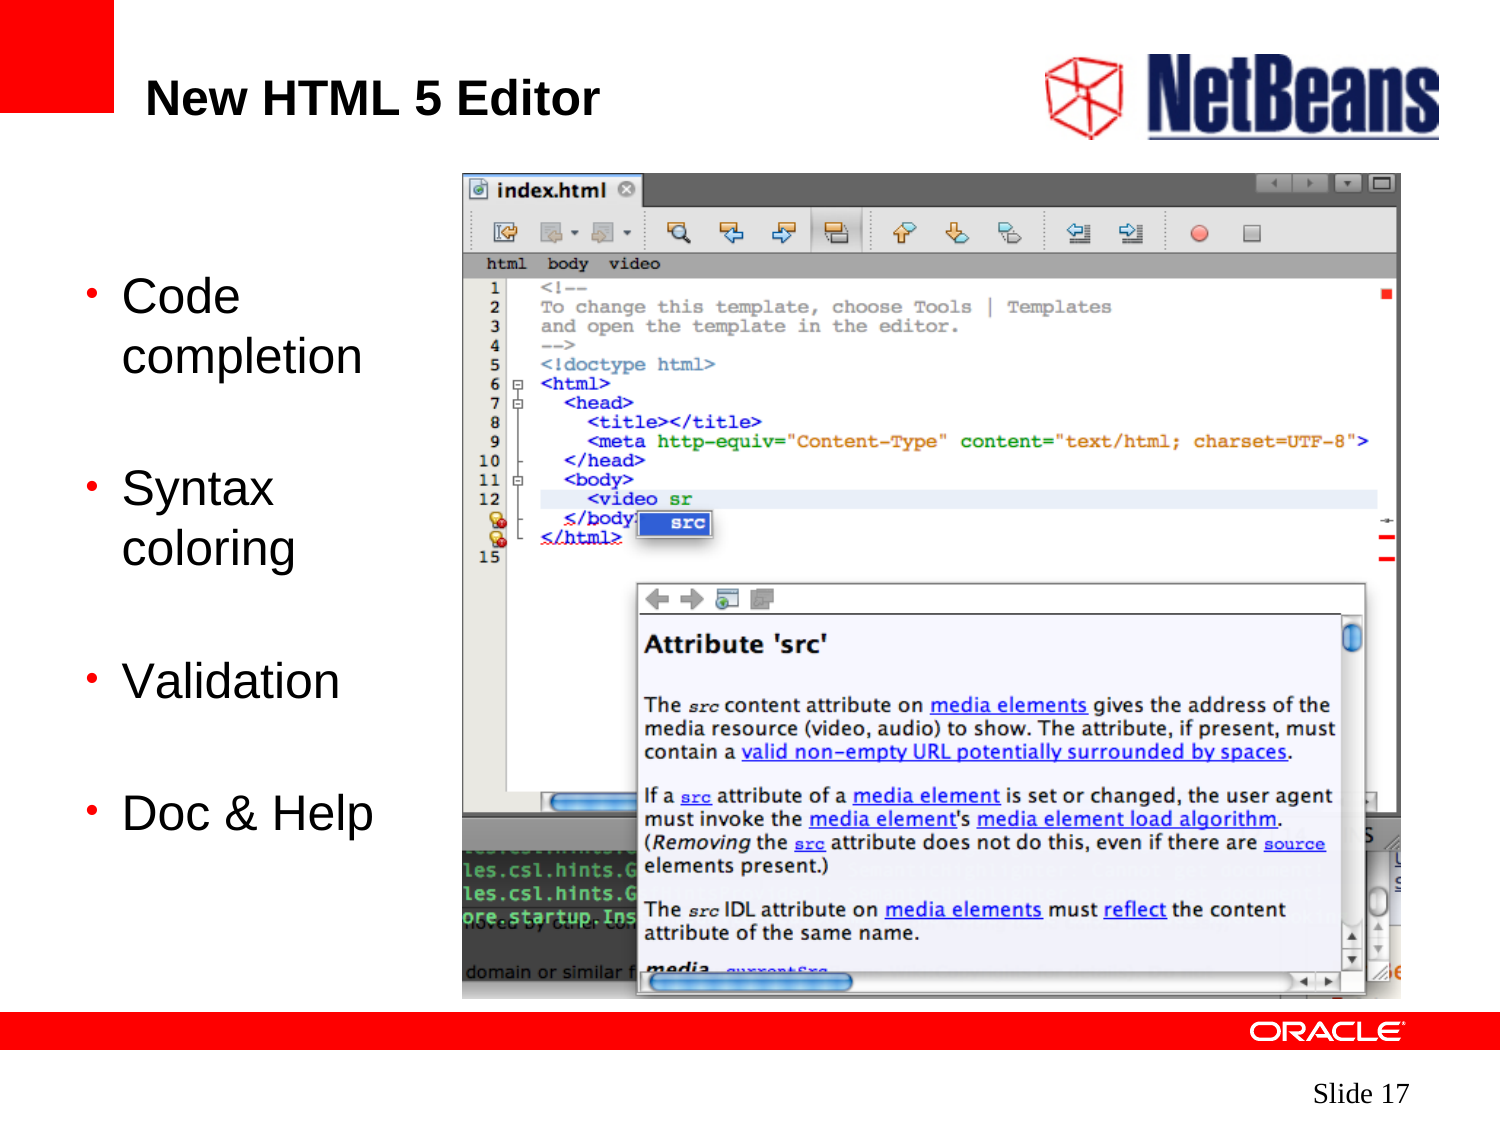

# New HTML 5 Editor
Code
completion
Syntax
coloring
Validation
Doc & Help